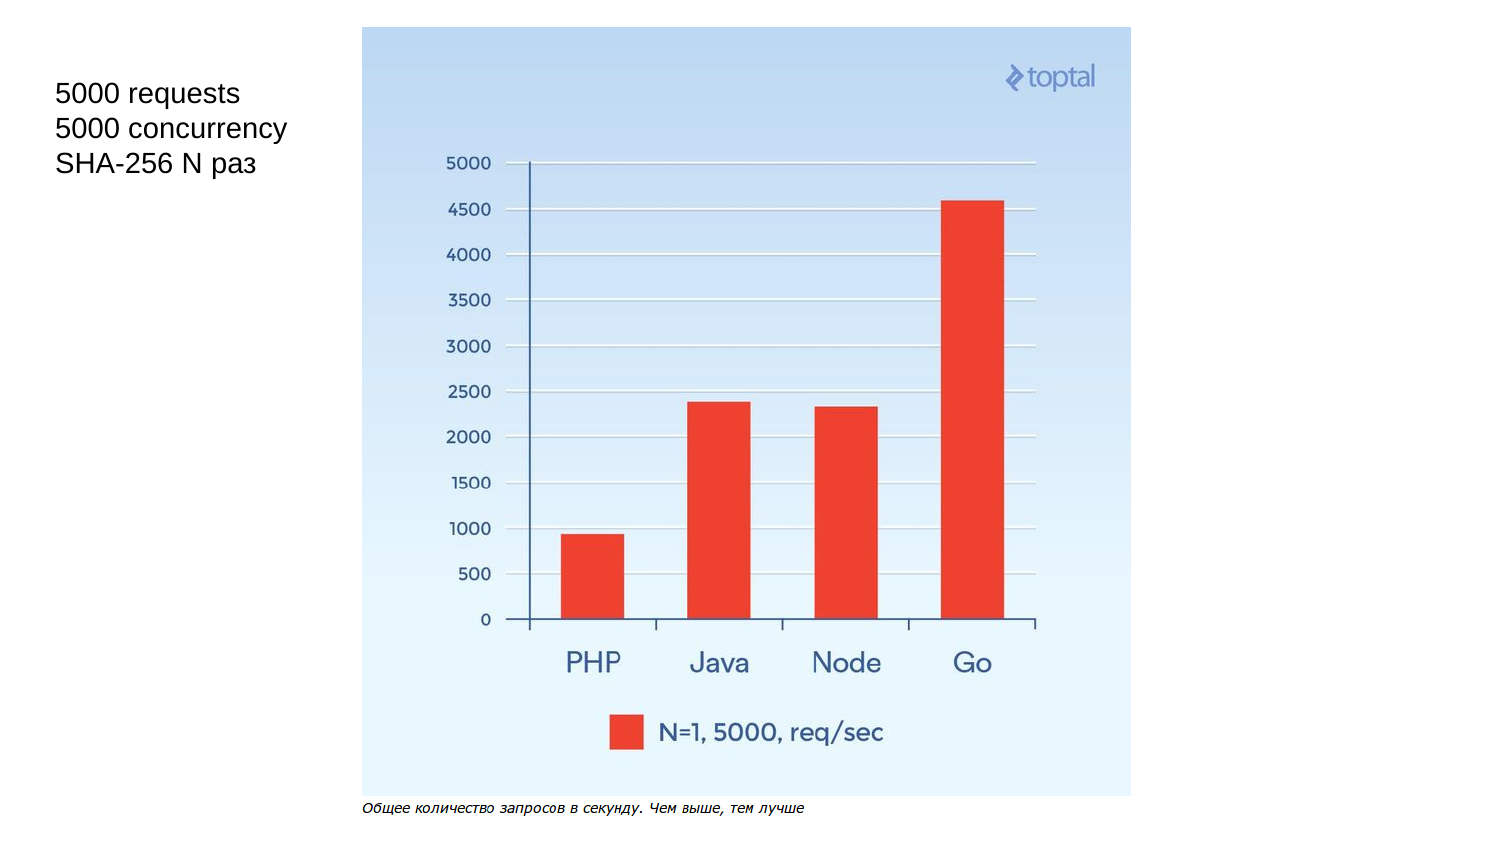

5000 requests
5000 concurrency
SHA-256 N раз